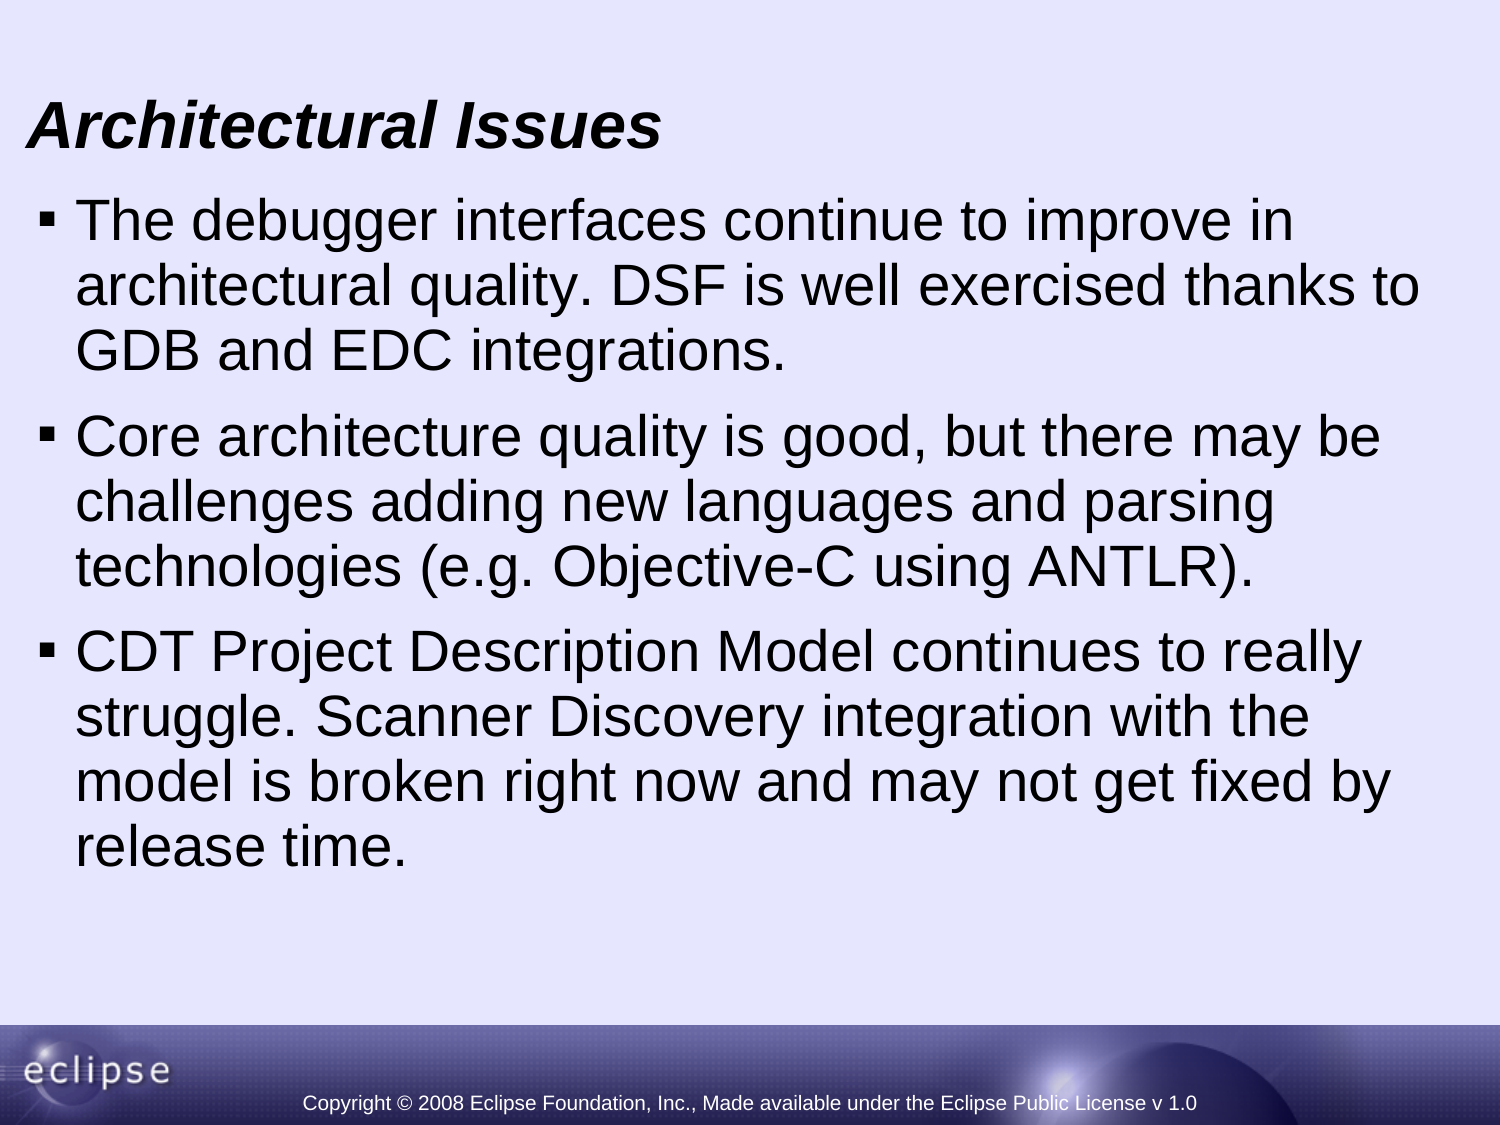

# Architectural Issues
The debugger interfaces continue to improve in architectural quality. DSF is well exercised thanks to GDB and EDC integrations.
Core architecture quality is good, but there may be challenges adding new languages and parsing technologies (e.g. Objective-C using ANTLR).
CDT Project Description Model continues to really struggle. Scanner Discovery integration with the model is broken right now and may not get fixed by release time.